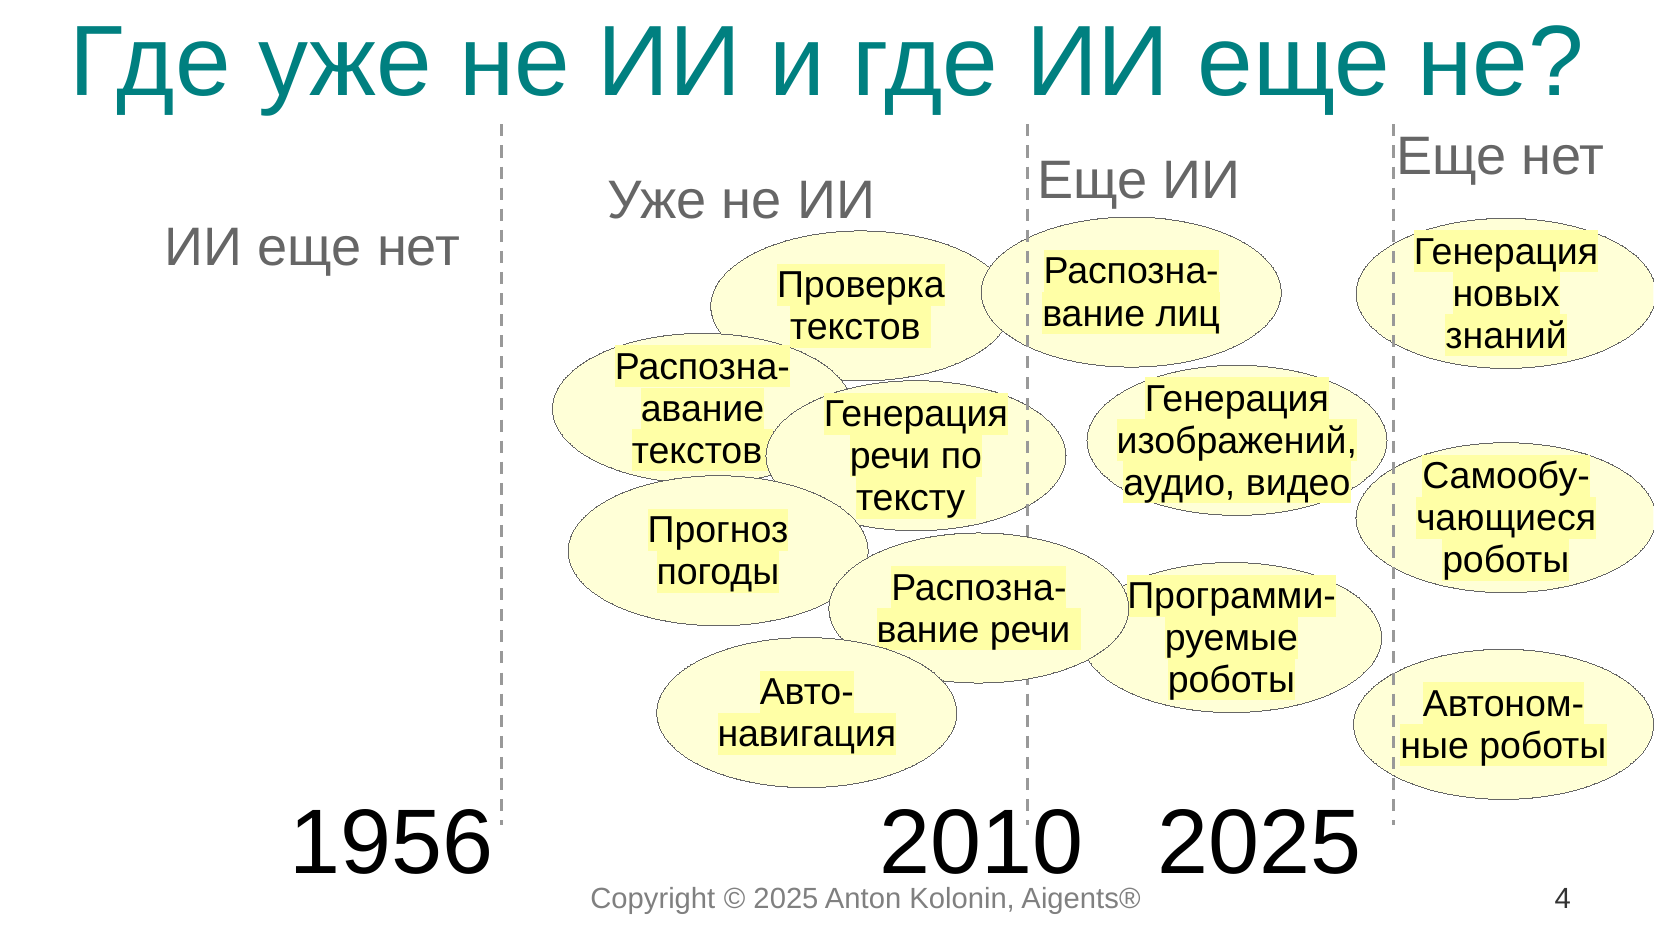

Где уже не ИИ и где ИИ еще не?
Еще нет
Еще ИИ
Уже не ИИ
ИИ еще нет
Распозна-вание лиц
Генерация новых знаний
Проверка текстов
Распозна-авание текстов
Генерация изображений,
аудио, видео
Генерация речи по тексту
Самообу-чающиеся
роботы
Прогноз погоды
Распозна-вание речи
Программи-руемые роботы
Авто-навигация
Автоном-ные роботы
1956
2010
2025
Copyright © 2025 Anton Kolonin, Aigents®
4